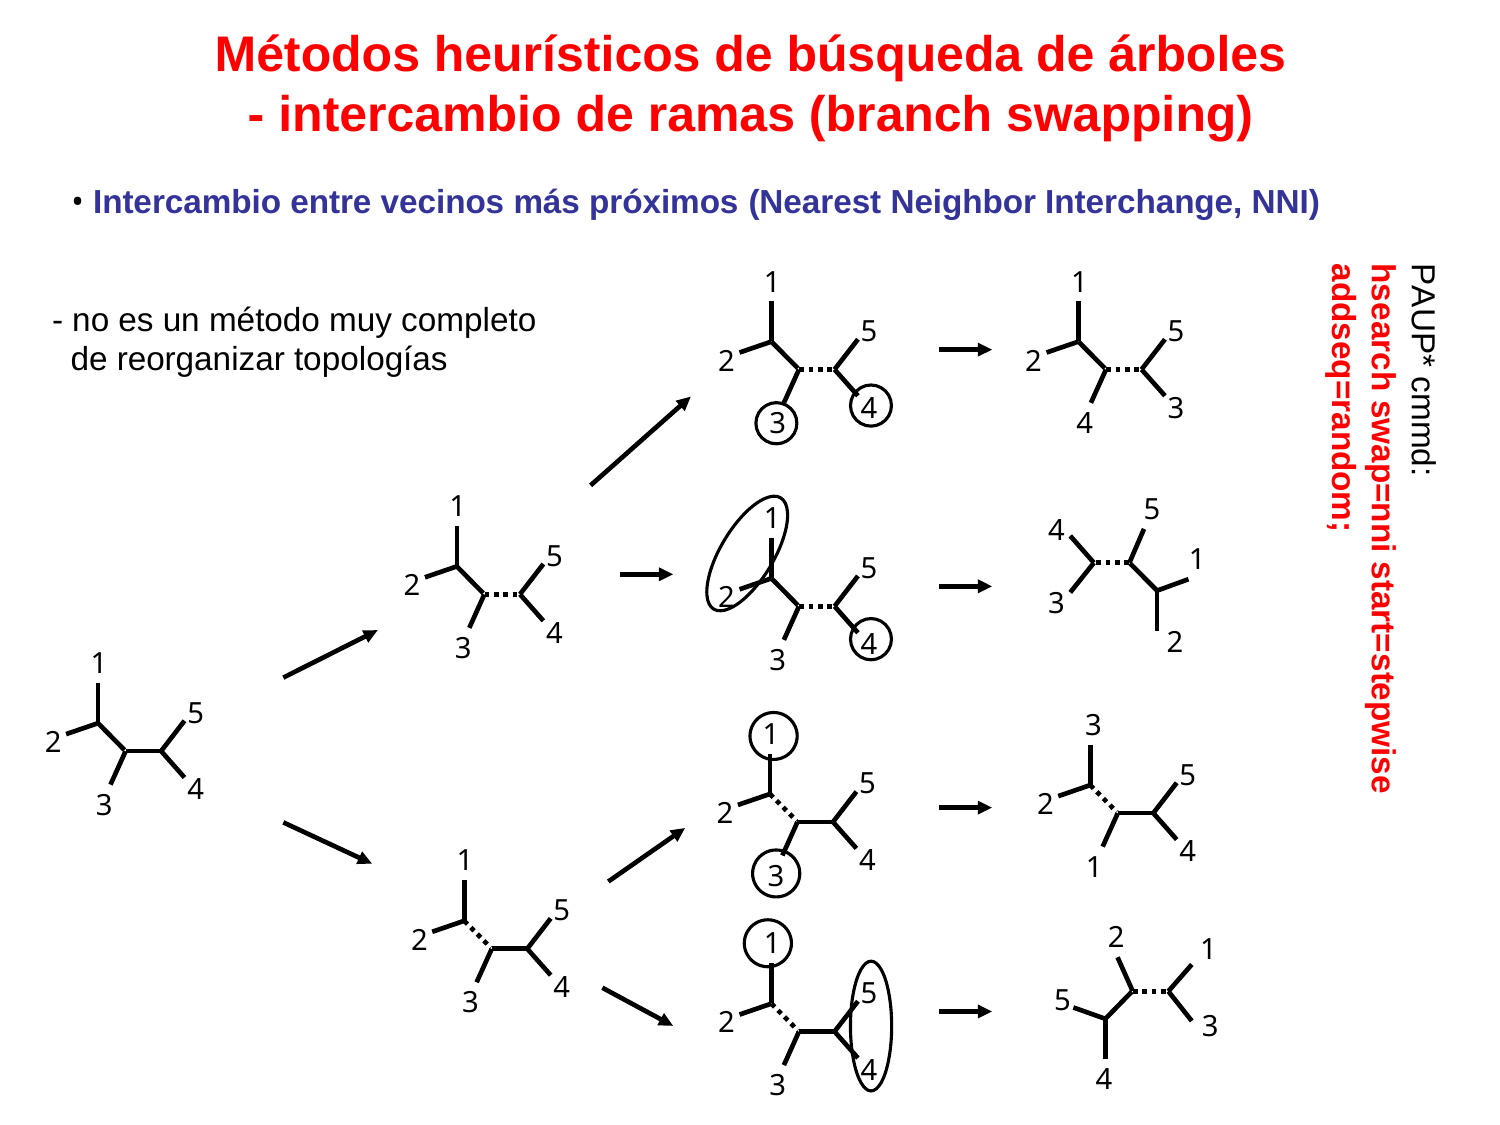

Métodos heurísticos de búsqueda de árboles
- intercambio de ramas (branch swapping)
 Intercambio entre vecinos más próximos (Nearest Neighbor Interchange, NNI)
PAUP* cmmd:
hsearch swap=nni start=stepwise addseq=random;
1
5
2
4
3
1
5
2
3
4
- no es un método muy completo
 de reorganizar topologías
1
5
2
4
3
1
5
2
4
3
5
1
5
2
4
3
4
1
3
2
1
5
2
4
3
3
5
2
4
1
1
5
2
4
3
2
1
5
3
4
1
5
2
4
3